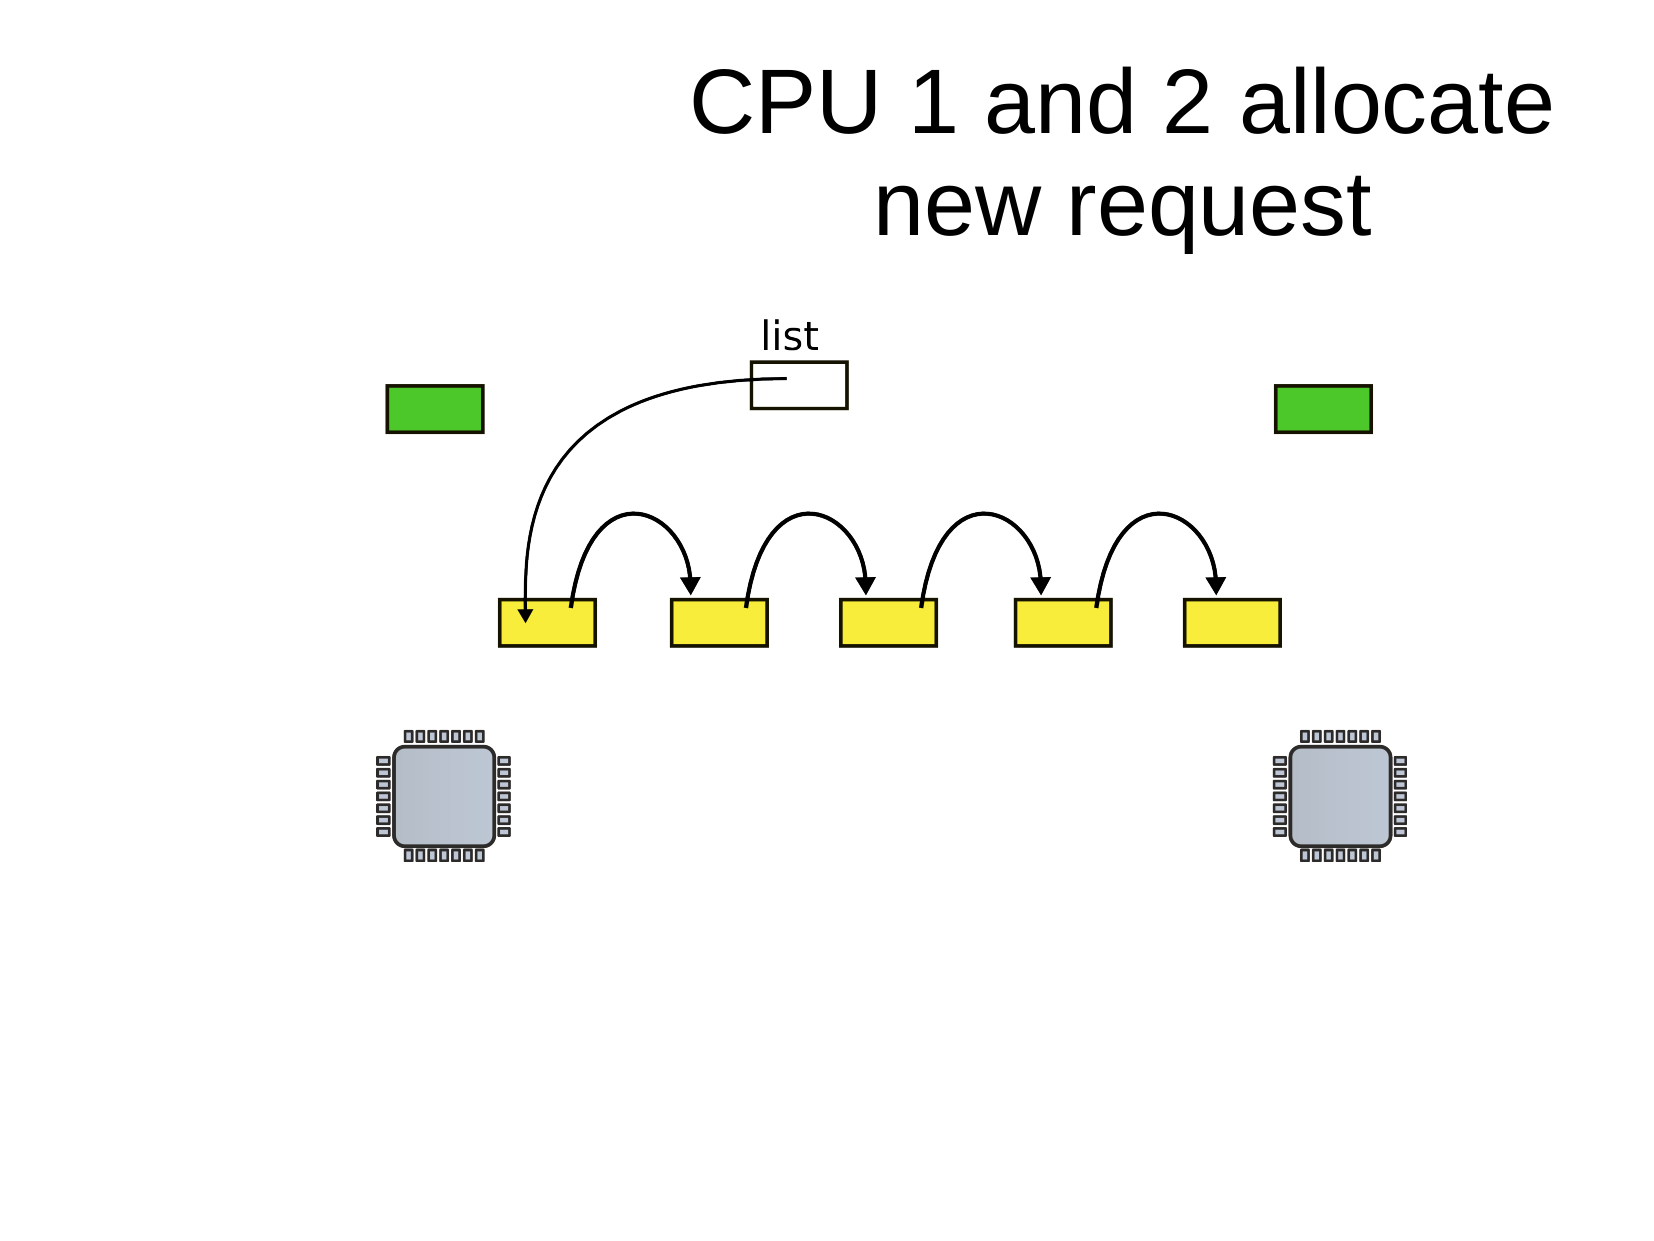

# CPU 1 and 2 allocate new request